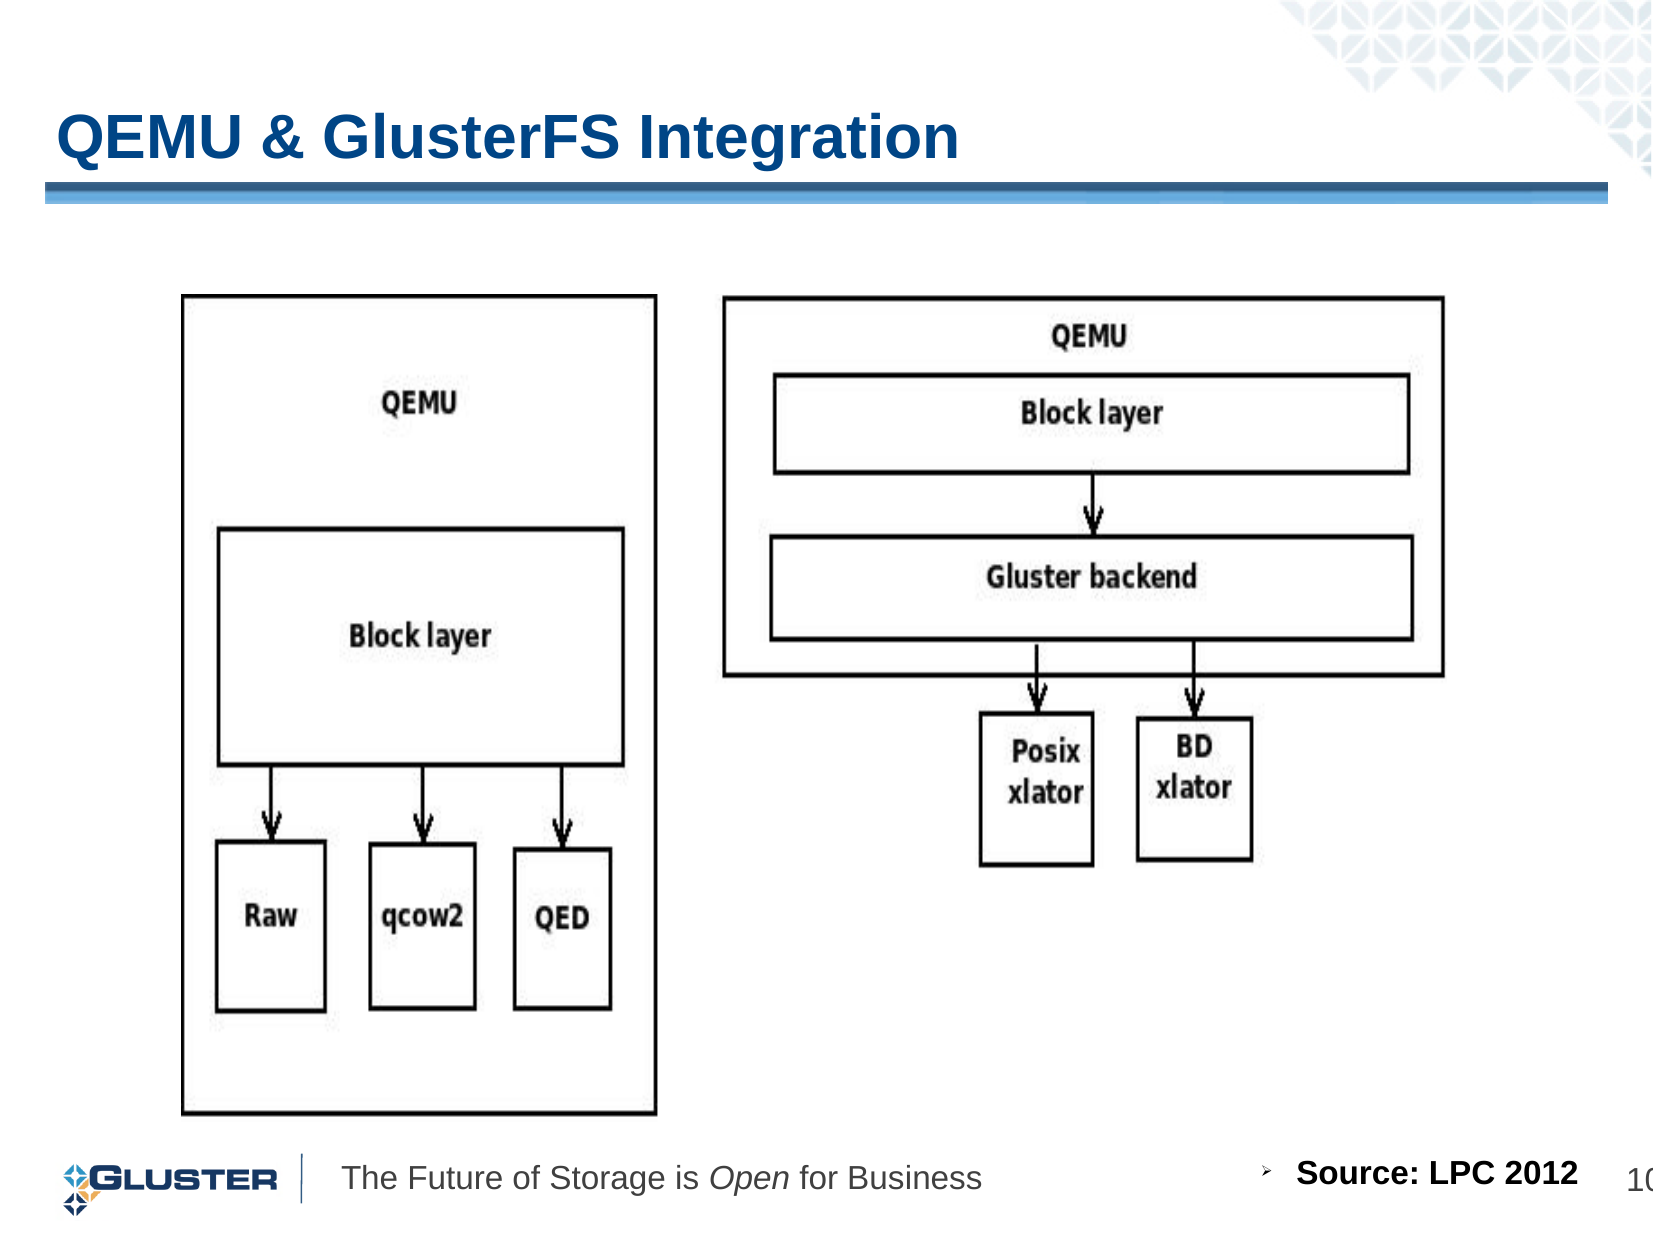

QEMU & GlusterFS Integration
Source: LPC 2012